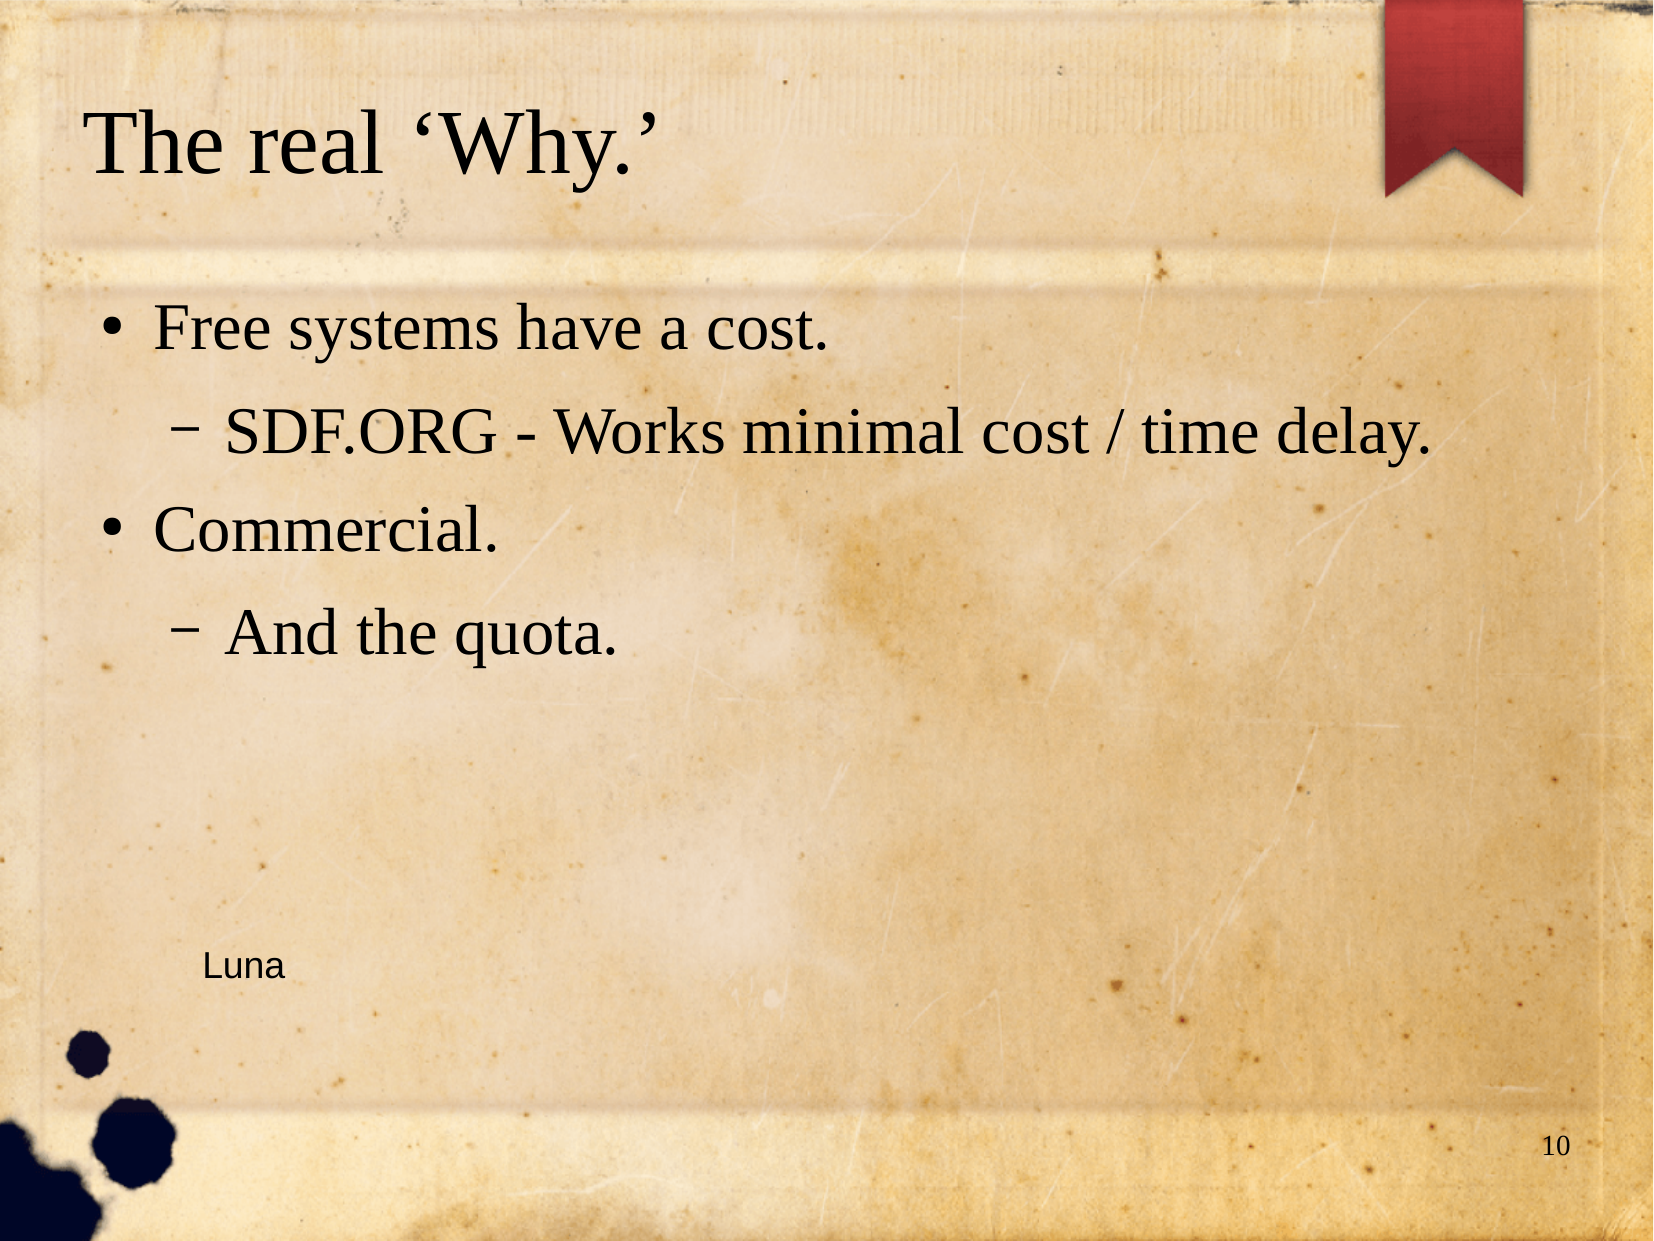

# The real ‘Why.’
Free systems have a cost.
SDF.ORG - Works minimal cost / time delay.
Commercial.
And the quota.
Luna
10